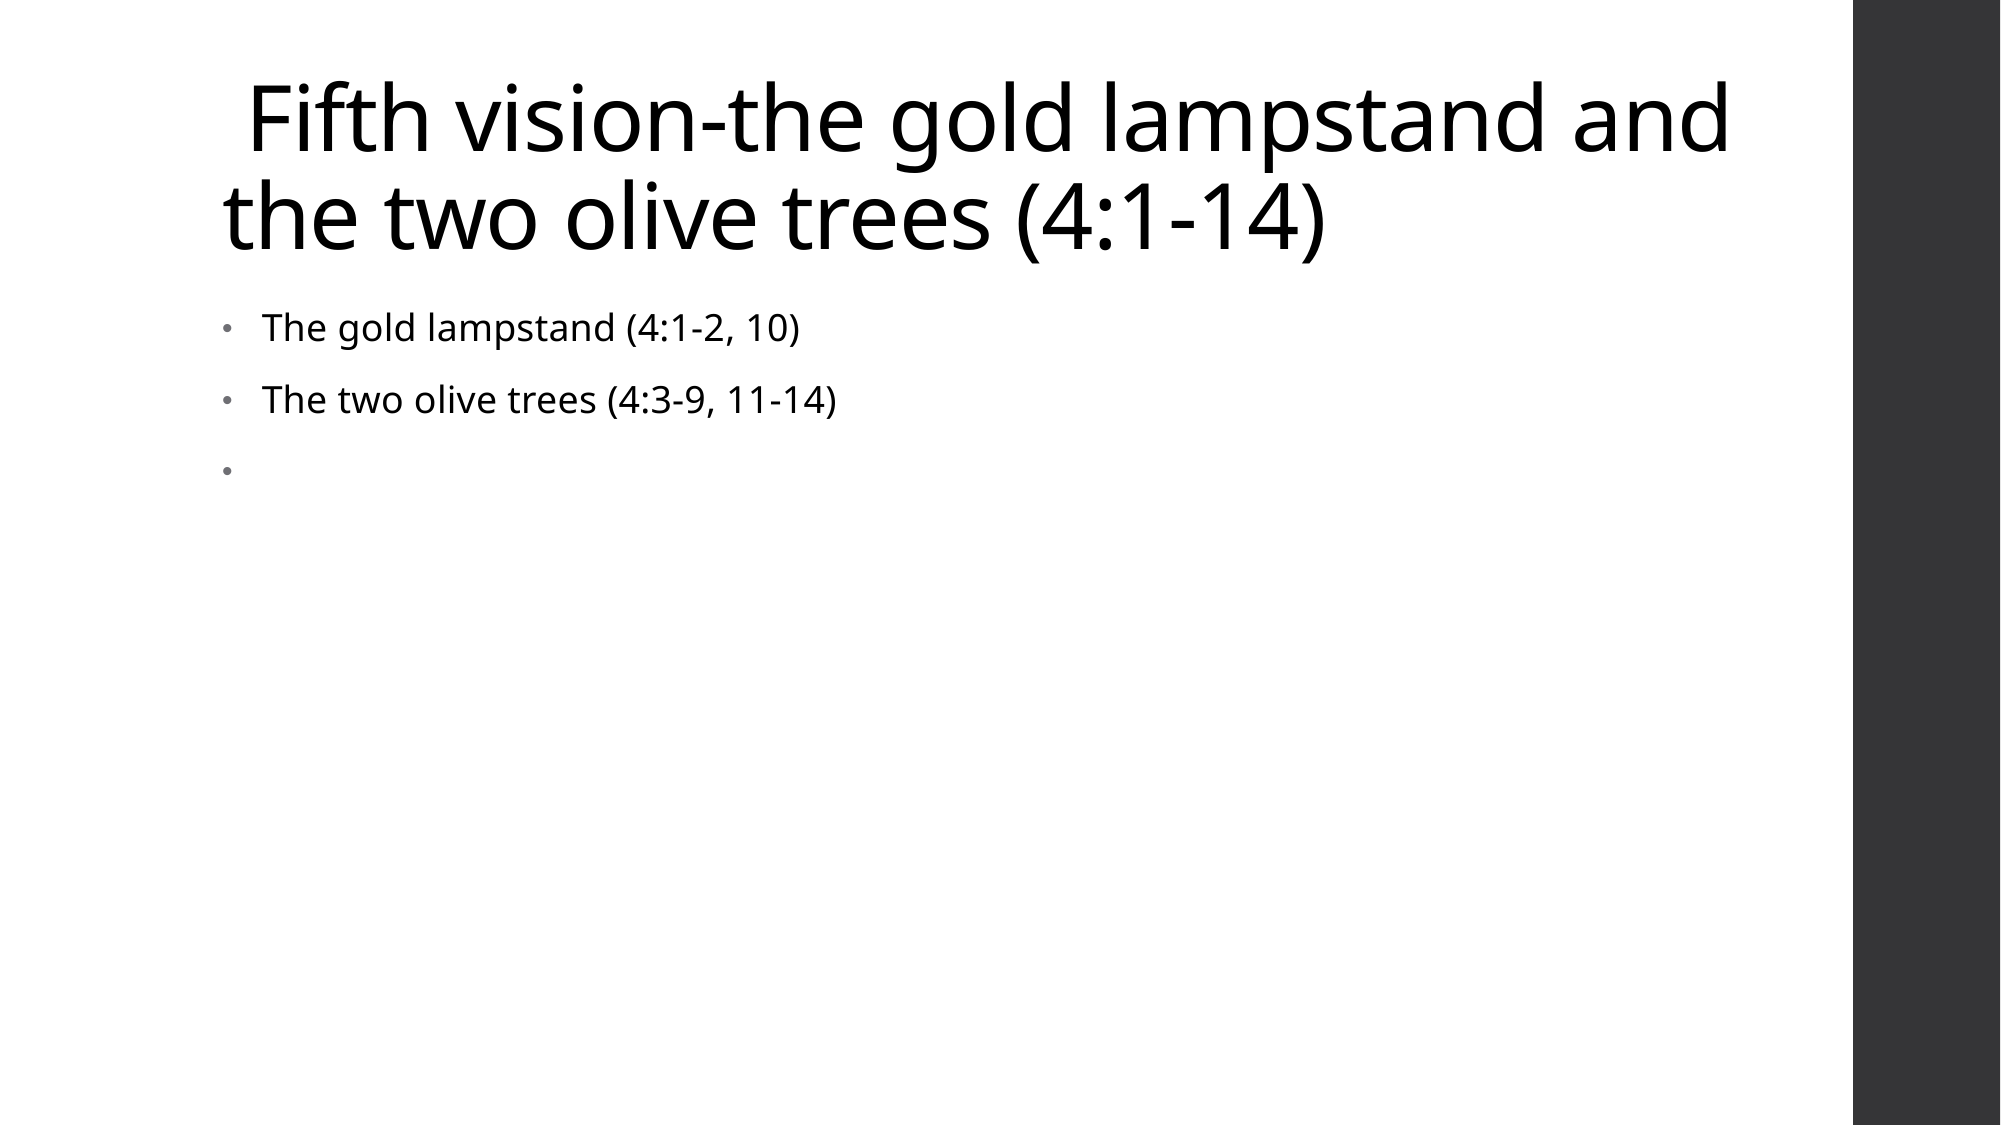

# Fifth vision-the gold lampstand and the two olive trees (4:1-14)
 The gold lampstand (4:1-2, 10)
 The two olive trees (4:3-9, 11-14)